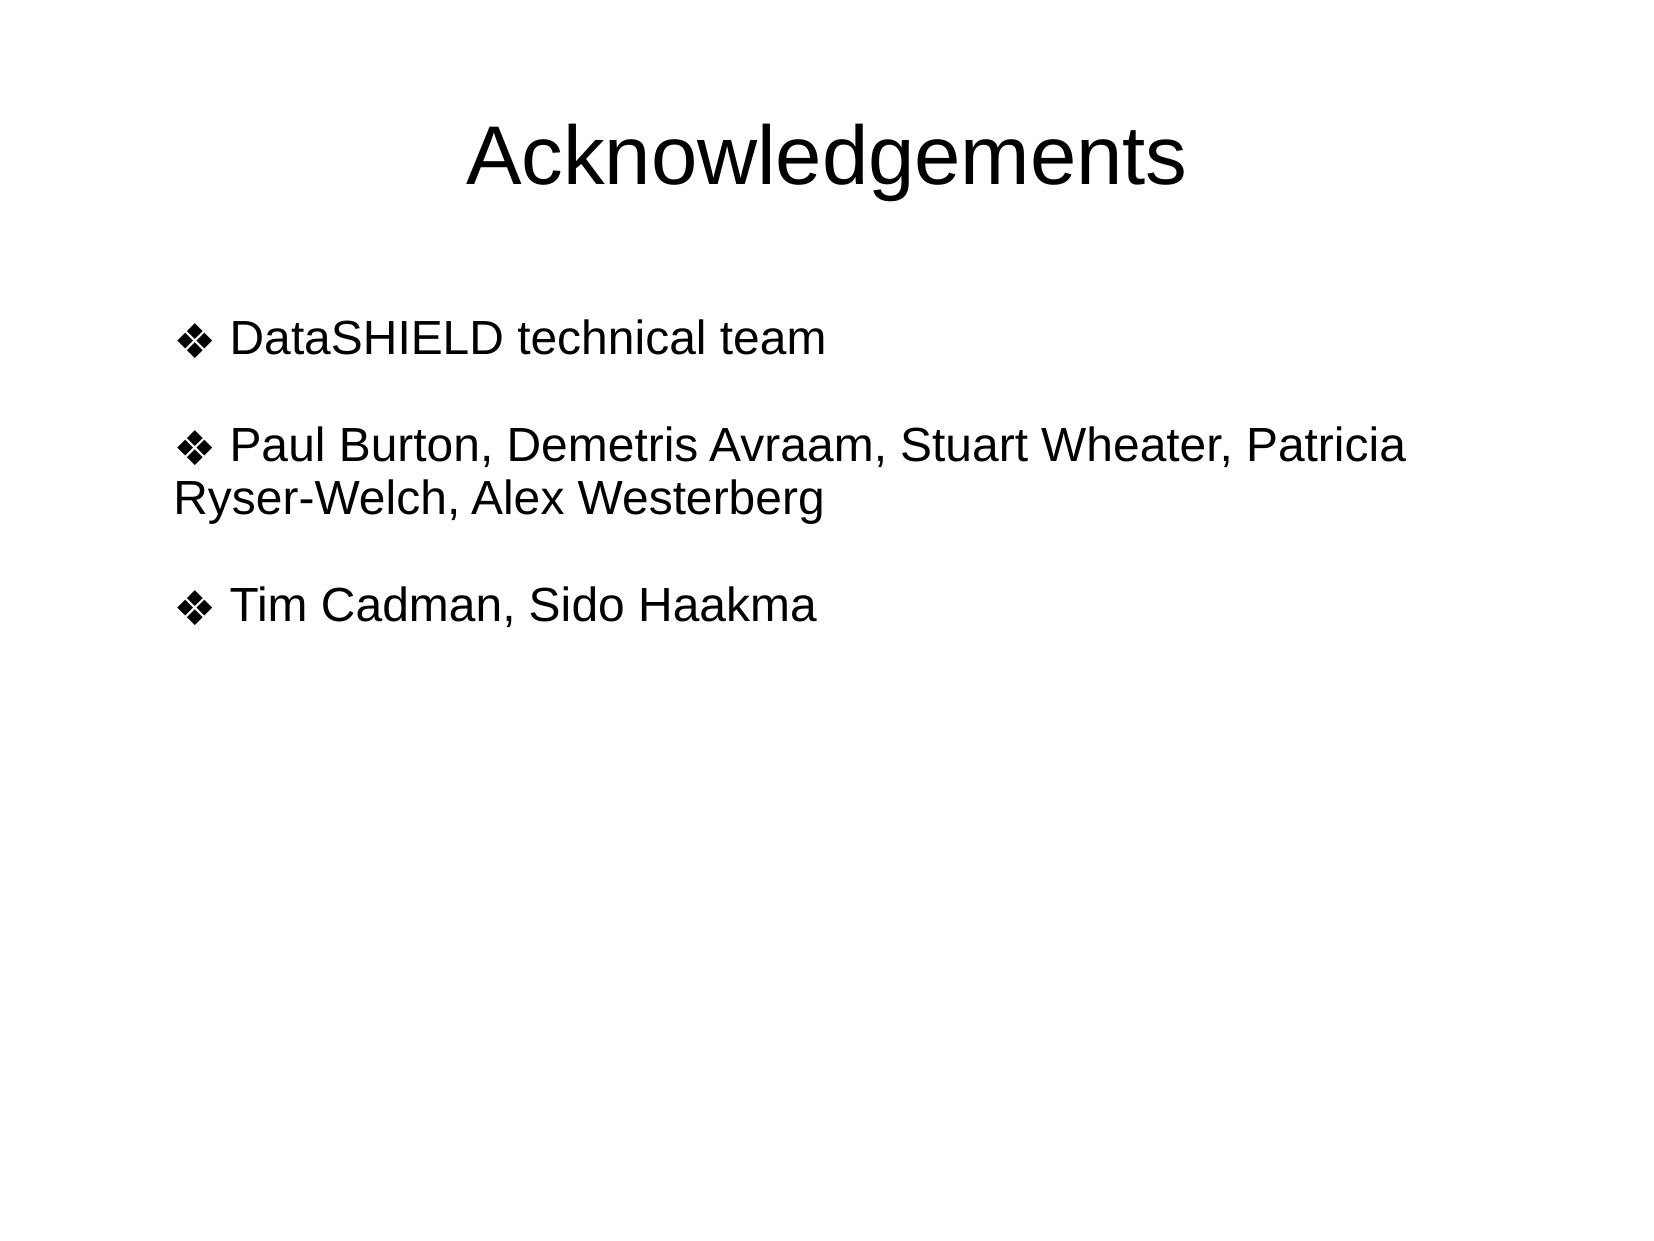

# Acknowledgements
 DataSHIELD technical team
 Paul Burton, Demetris Avraam, Stuart Wheater, Patricia Ryser-Welch, Alex Westerberg
 Tim Cadman, Sido Haakma